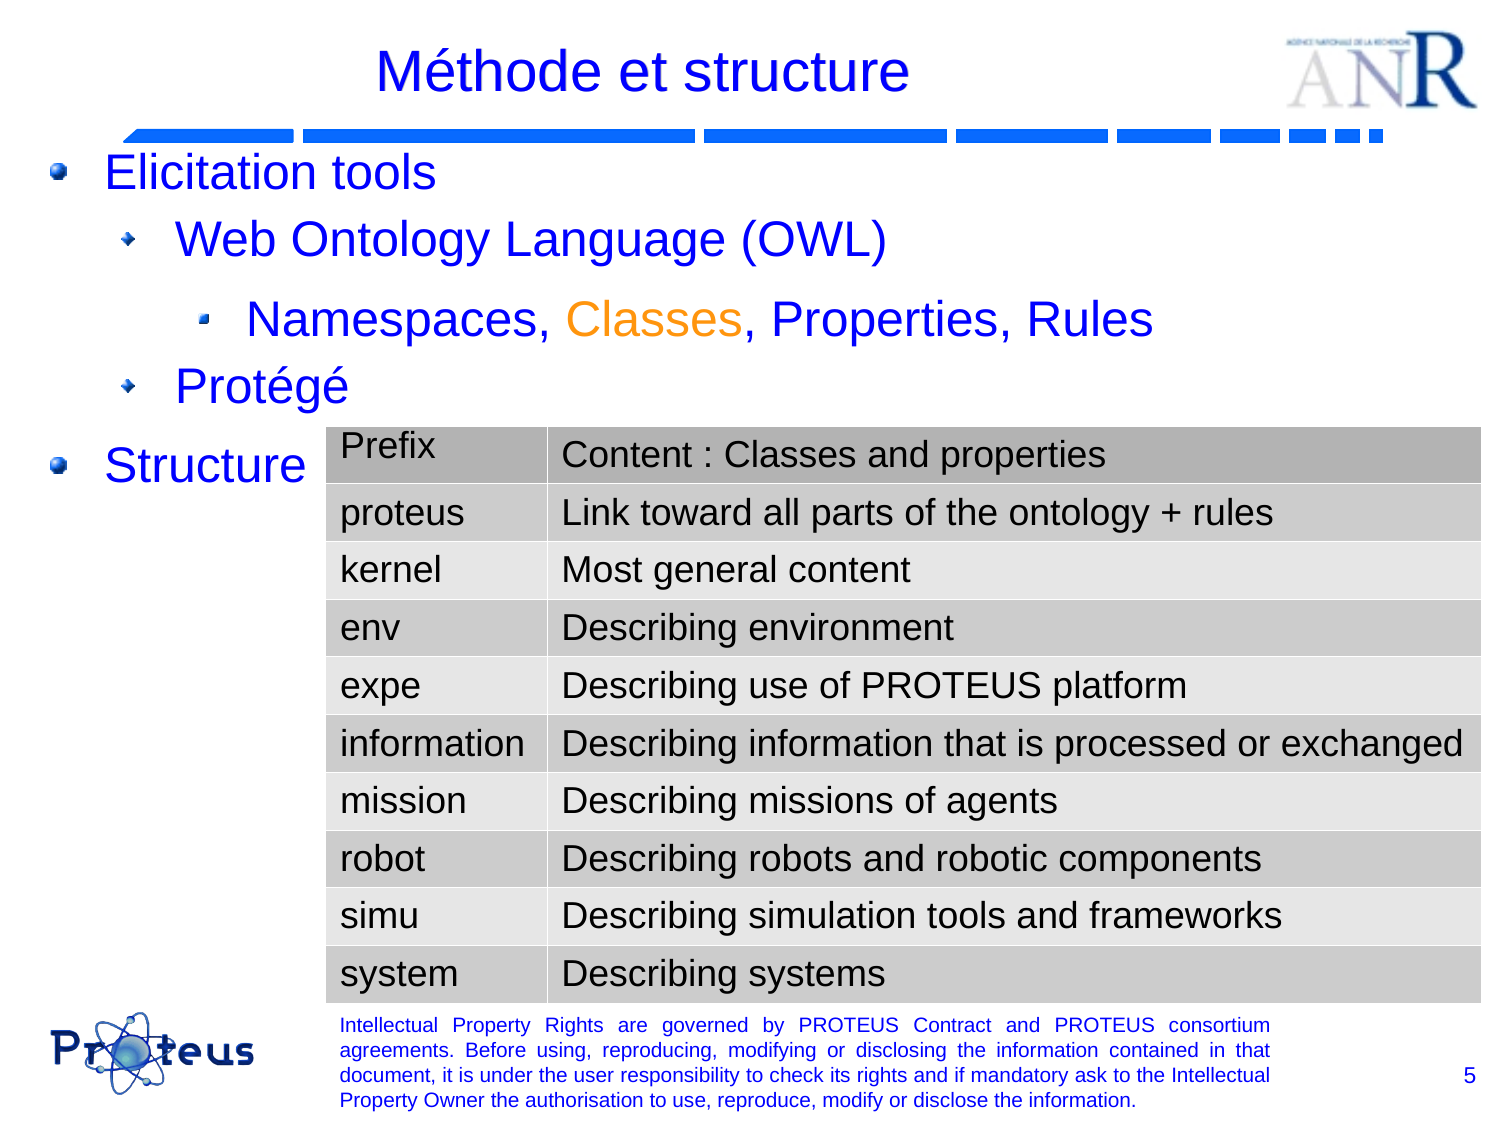

# Méthode et structure
Elicitation tools
Web Ontology Language (OWL)
Namespaces, Classes, Properties, Rules
Protégé
Structure
| Prefix | Content : Classes and properties |
| --- | --- |
| proteus | Link toward all parts of the ontology + rules |
| kernel | Most general content |
| env | Describing environment |
| expe | Describing use of PROTEUS platform |
| information | Describing information that is processed or exchanged |
| mission | Describing missions of agents |
| robot | Describing robots and robotic components |
| simu | Describing simulation tools and frameworks |
| system | Describing systems |
5